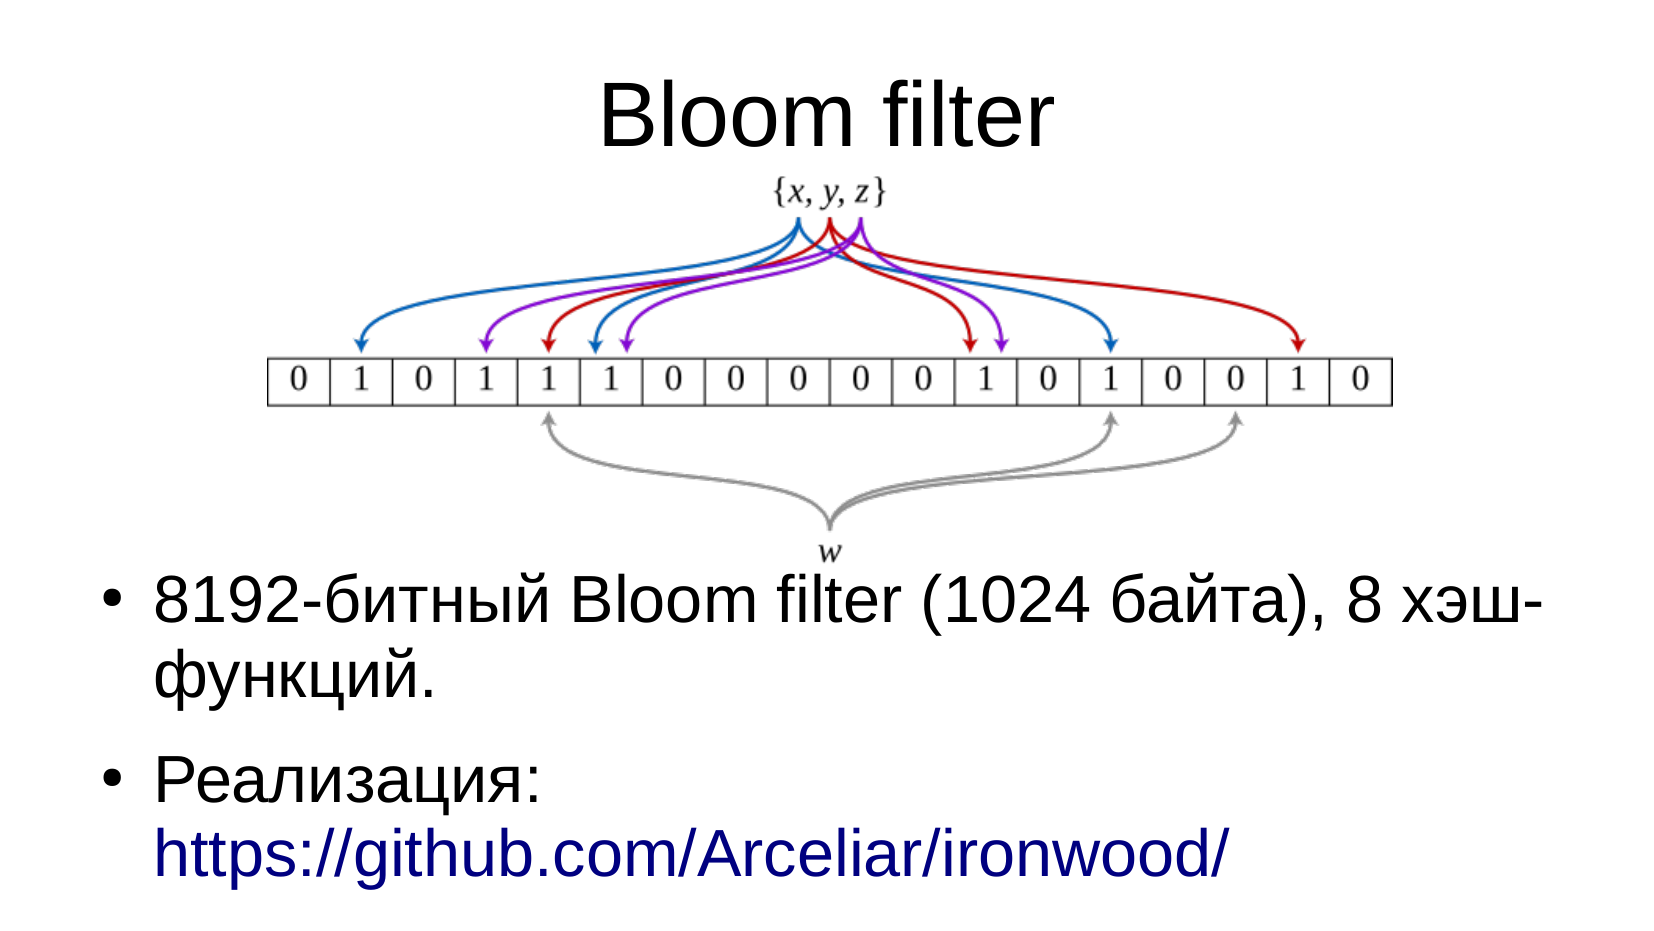

# Bloom filter
8192-битный Bloom filter (1024 байта), 8 хэш-функций.
Реализация:
https://github.com/Arceliar/ironwood/